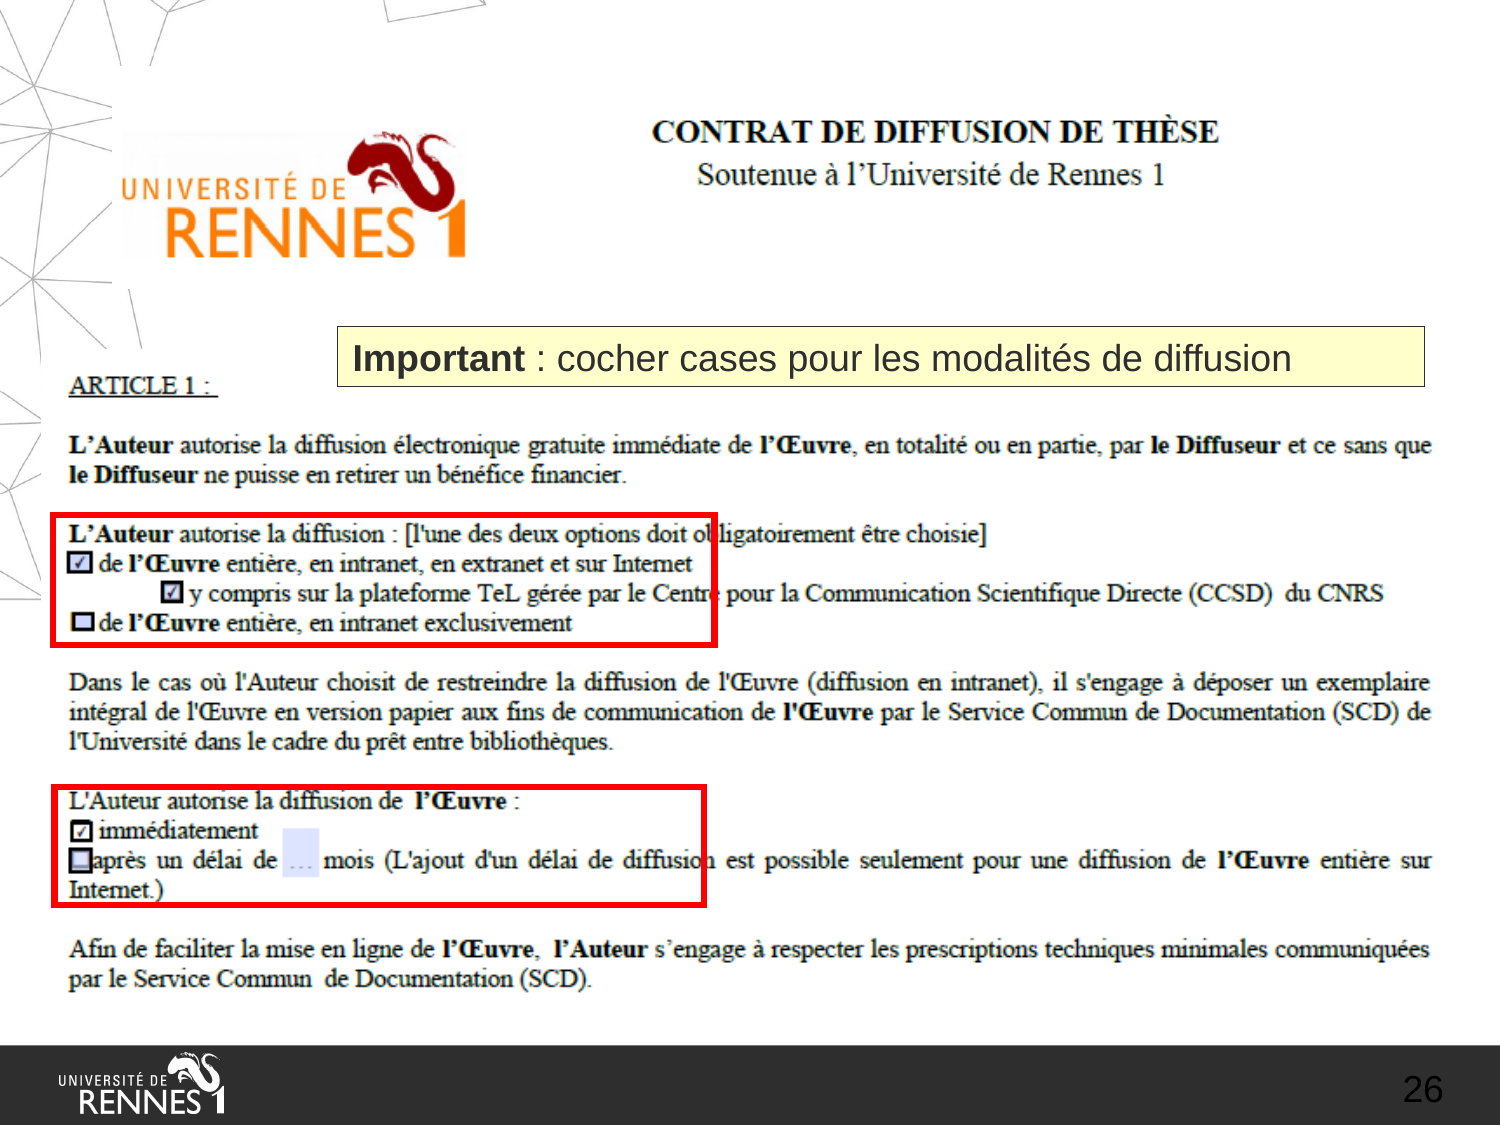

Important : cocher cases pour les modalités de diffusion